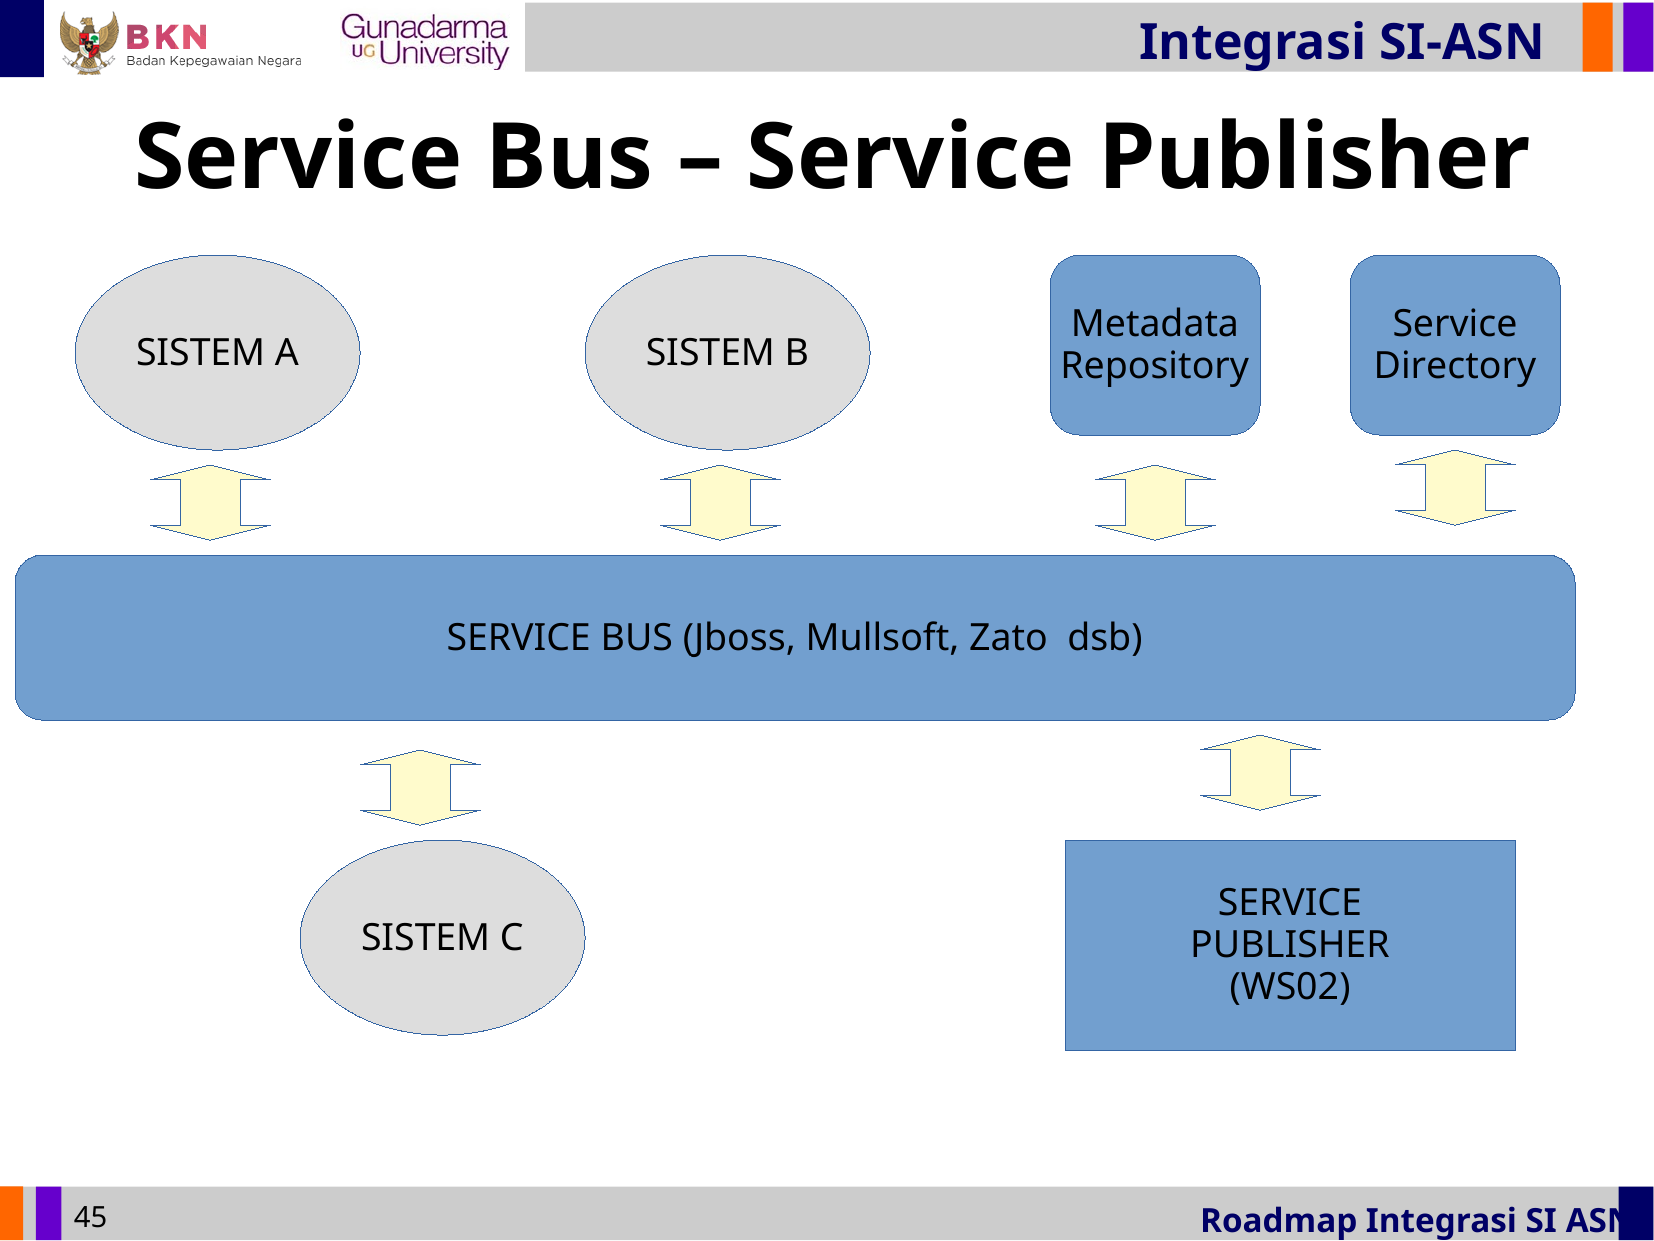

# Service Bus – Service Publisher
SISTEM A
SISTEM B
Metadata
Repository
Service
Directory
SERVICE BUS (Jboss, Mullsoft, Zato dsb)
SISTEM C
SERVICE
PUBLISHER
(WS02)
45